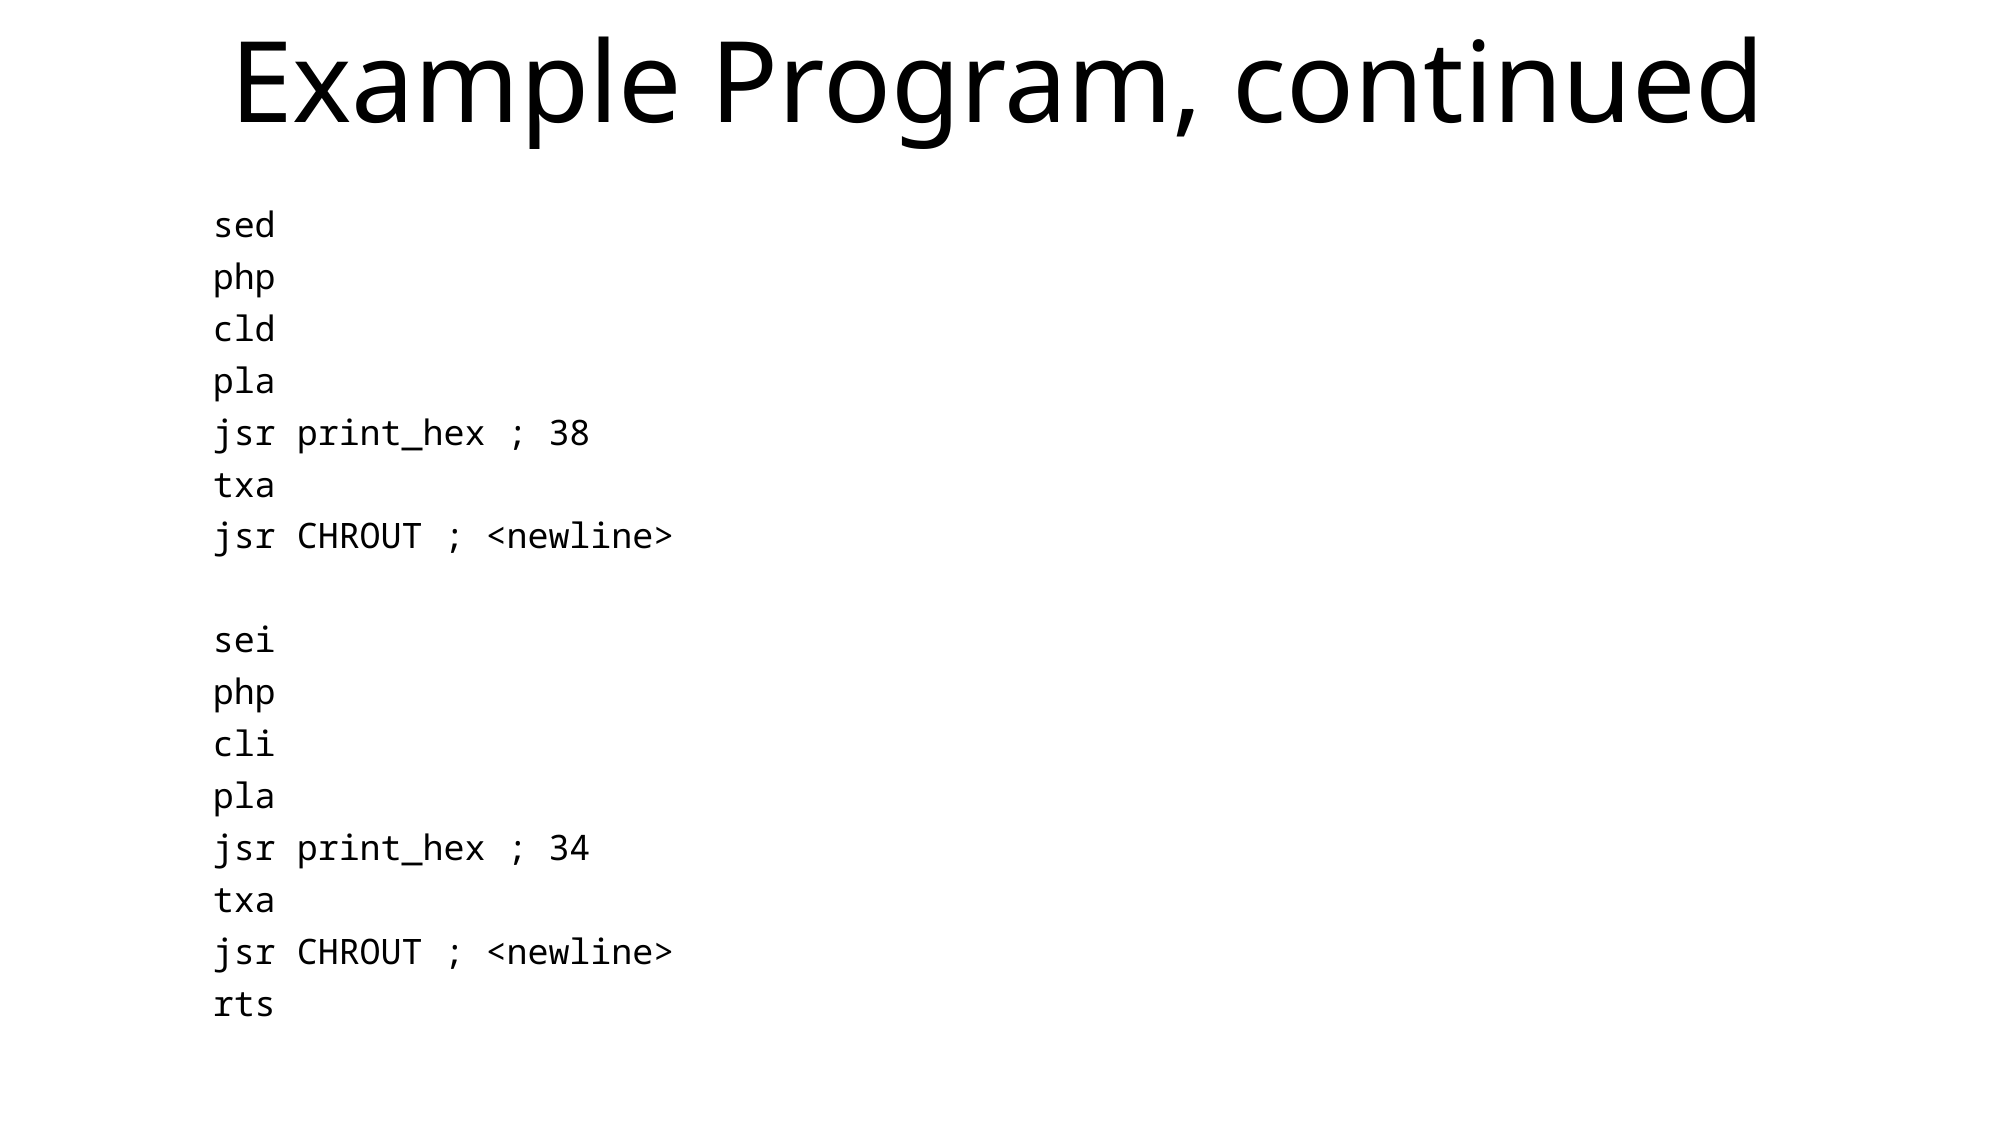

Example Program, continued
# sed
 php
 cld
 pla
 jsr print_hex ; 38
 txa
 jsr CHROUT ; <newline>
 sei
 php
 cli
 pla
 jsr print_hex ; 34
 txa
 jsr CHROUT ; <newline>
 rts